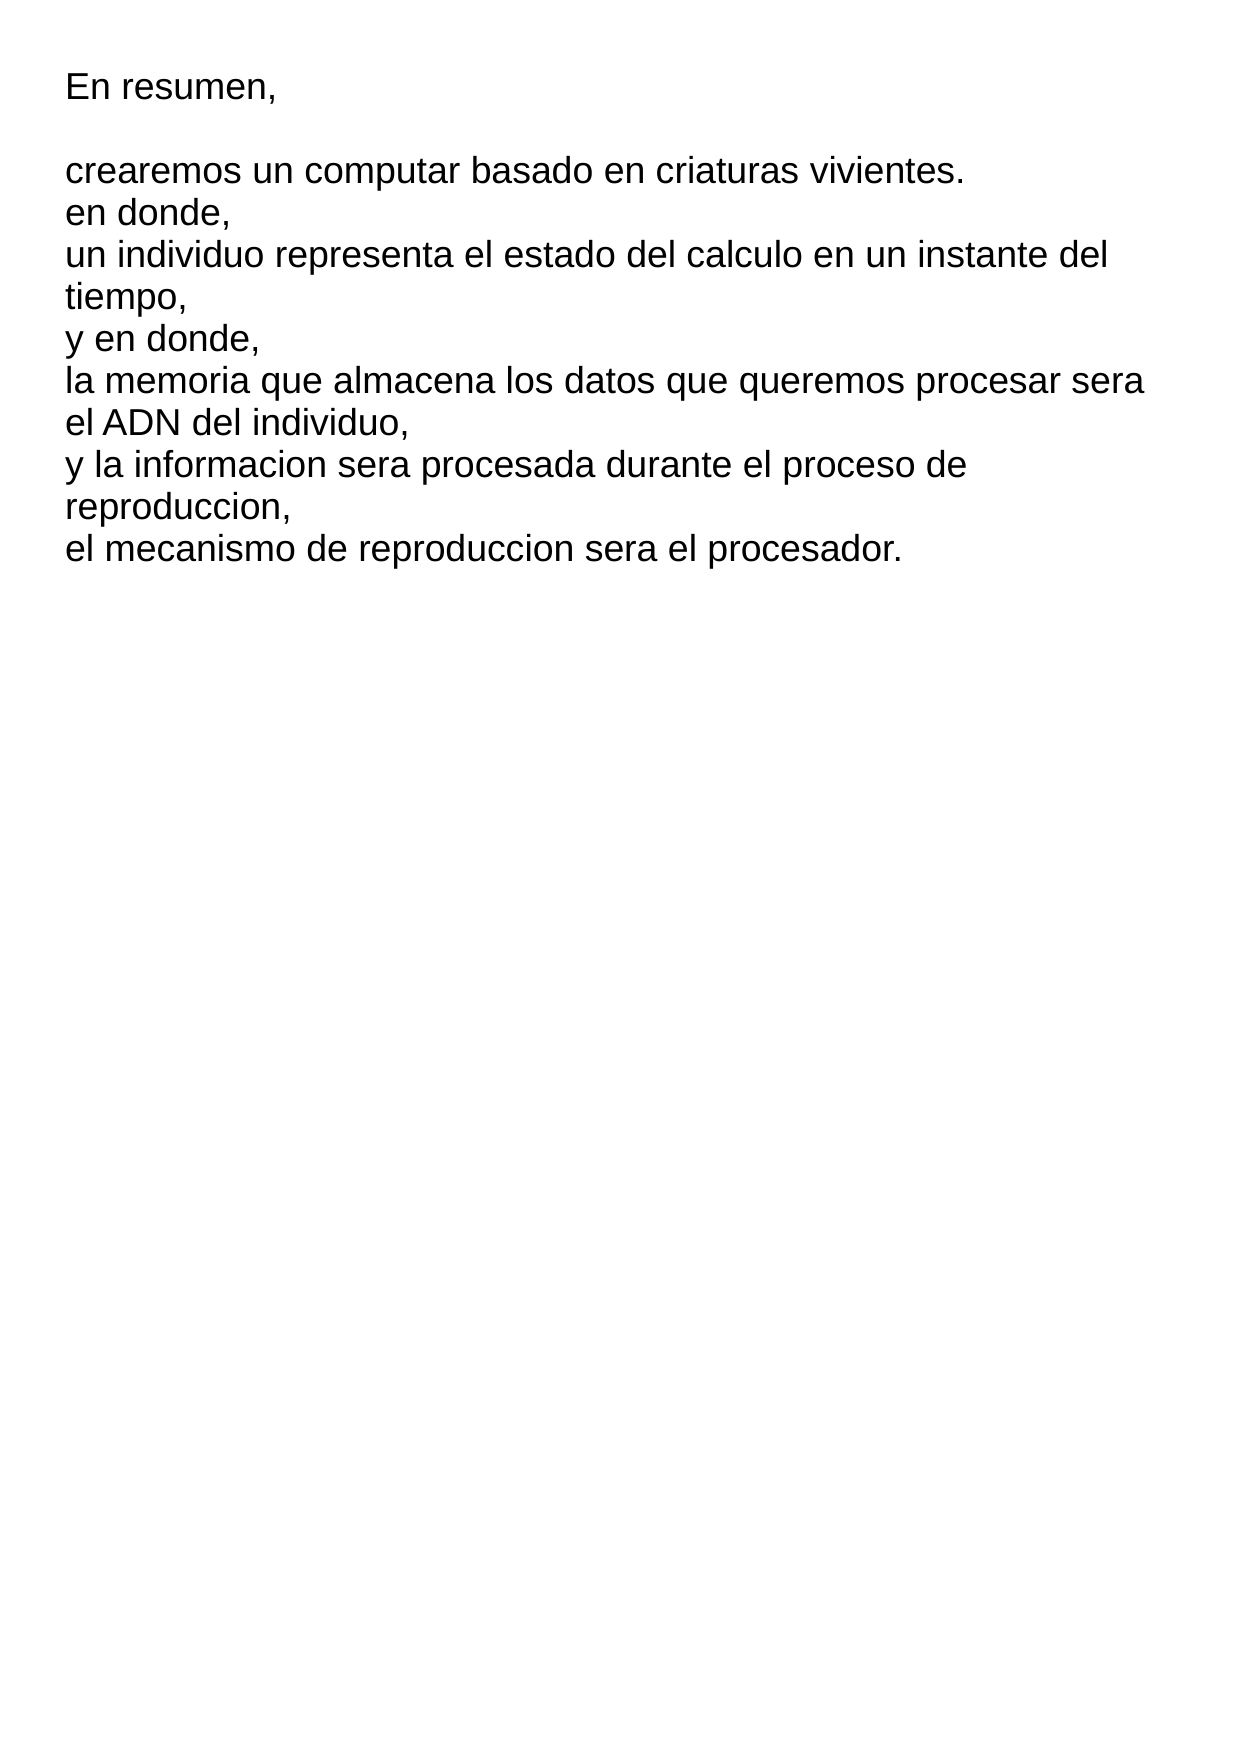

En resumen,
crearemos un computar basado en criaturas vivientes.
en donde,
un individuo representa el estado del calculo en un instante del tiempo,
y en donde,
la memoria que almacena los datos que queremos procesar sera el ADN del individuo,
y la informacion sera procesada durante el proceso de reproduccion,
el mecanismo de reproduccion sera el procesador.